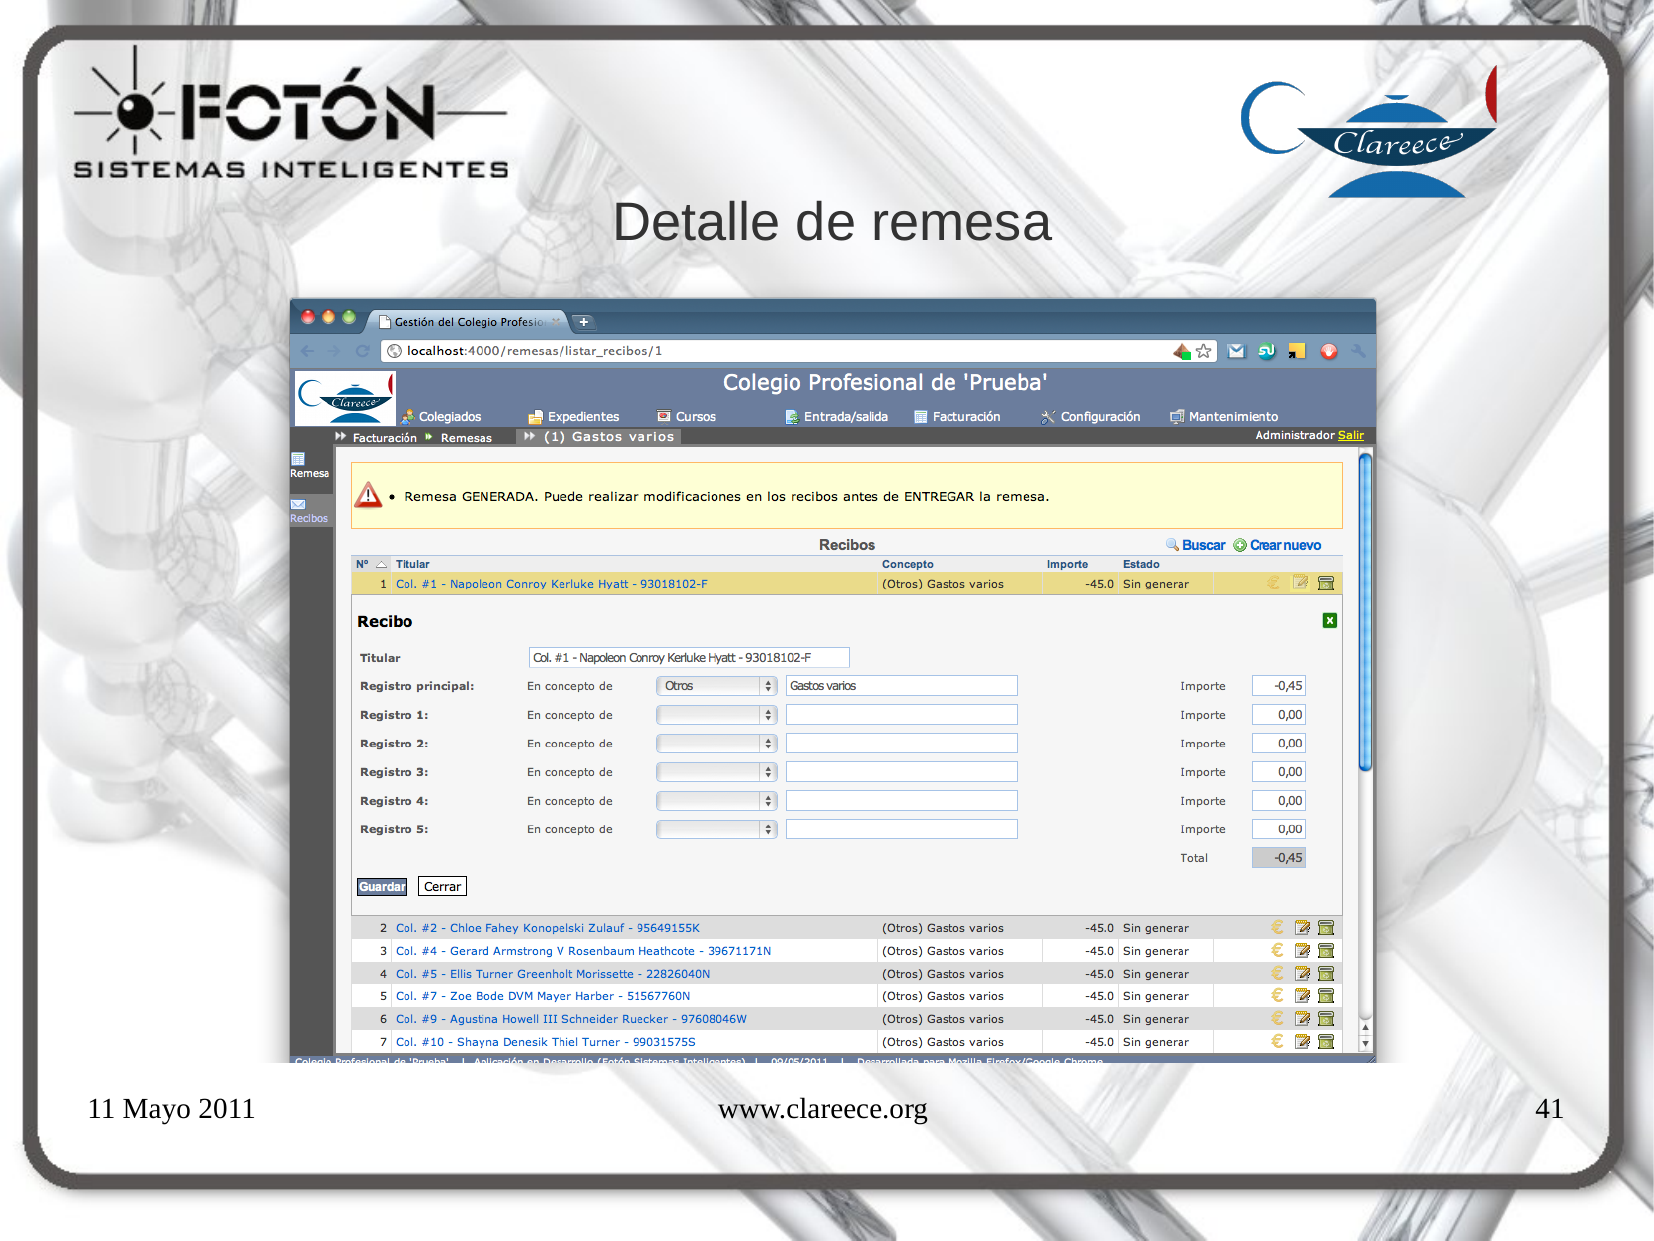

# Detalle de remesa
11 Mayo 2011
www.clareece.org
41